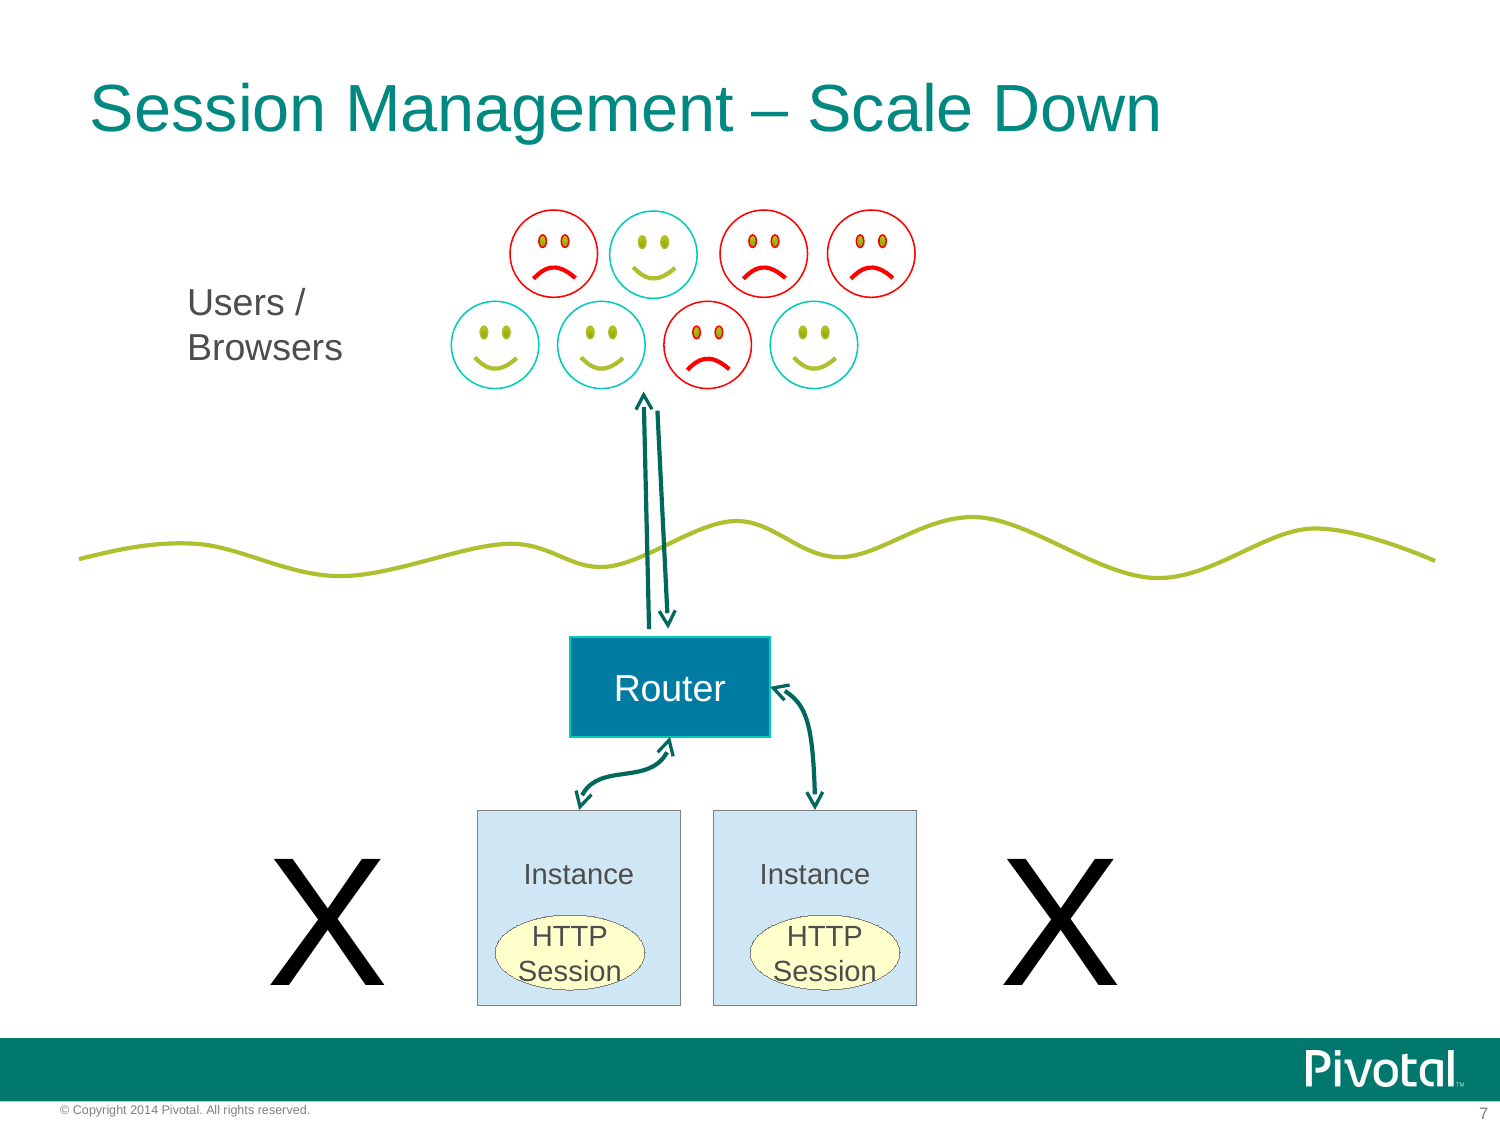

# Session Management – Scale Down
Users /
Browsers
Router
X
X
Instance
Instance
HTTP
Session
HTTP
Session